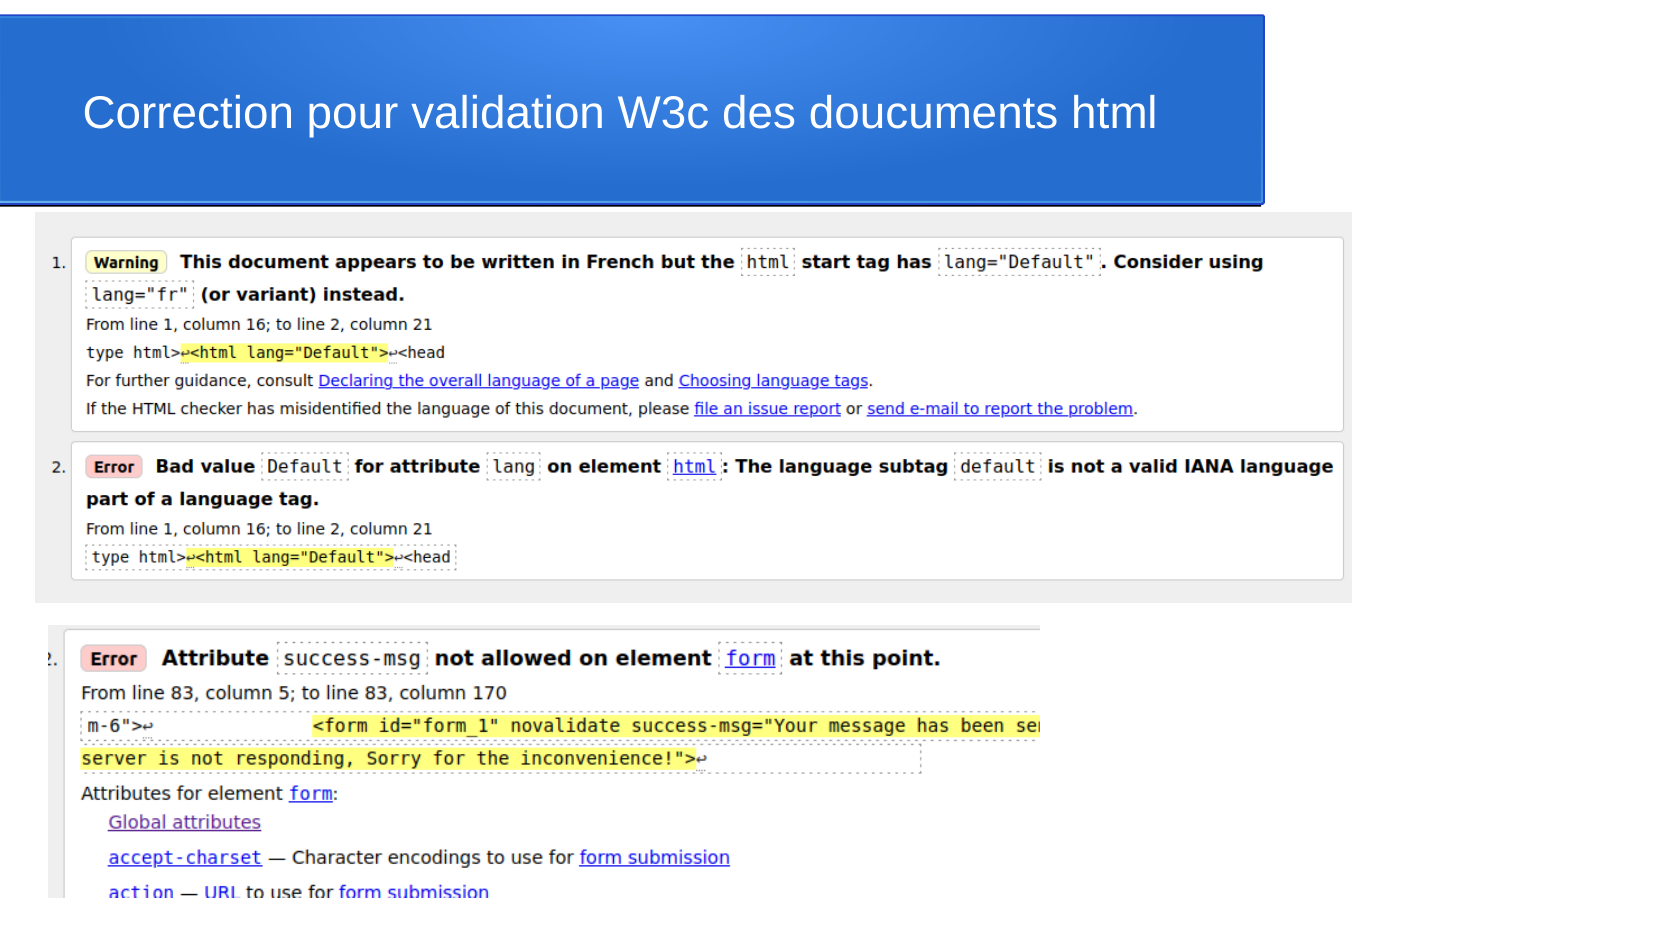

# Correction pour validation W3c des doucuments html